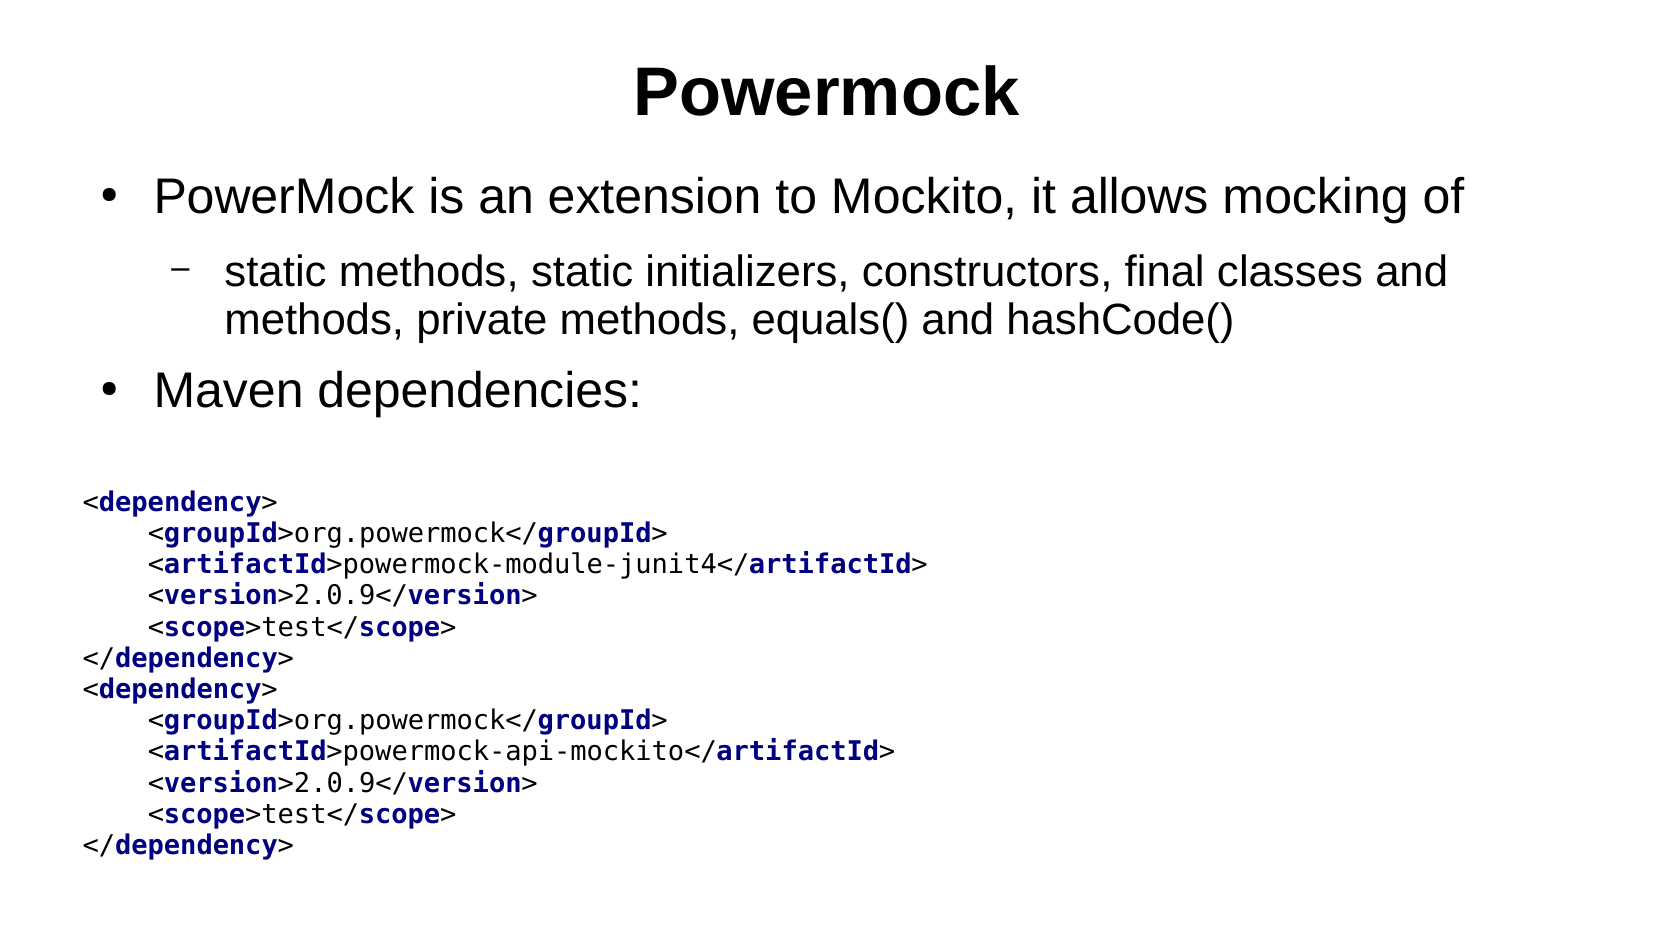

# Powermock
PowerMock is an extension to Mockito, it allows mocking of
static methods, static initializers, constructors, final classes and methods, private methods, equals() and hashCode()
Maven dependencies:
<dependency>
 <groupId>org.powermock</groupId>
 <artifactId>powermock-module-junit4</artifactId>
 <version>2.0.9</version>
 <scope>test</scope>
</dependency>
<dependency>
 <groupId>org.powermock</groupId>
 <artifactId>powermock-api-mockito</artifactId>
 <version>2.0.9</version>
 <scope>test</scope>
</dependency>